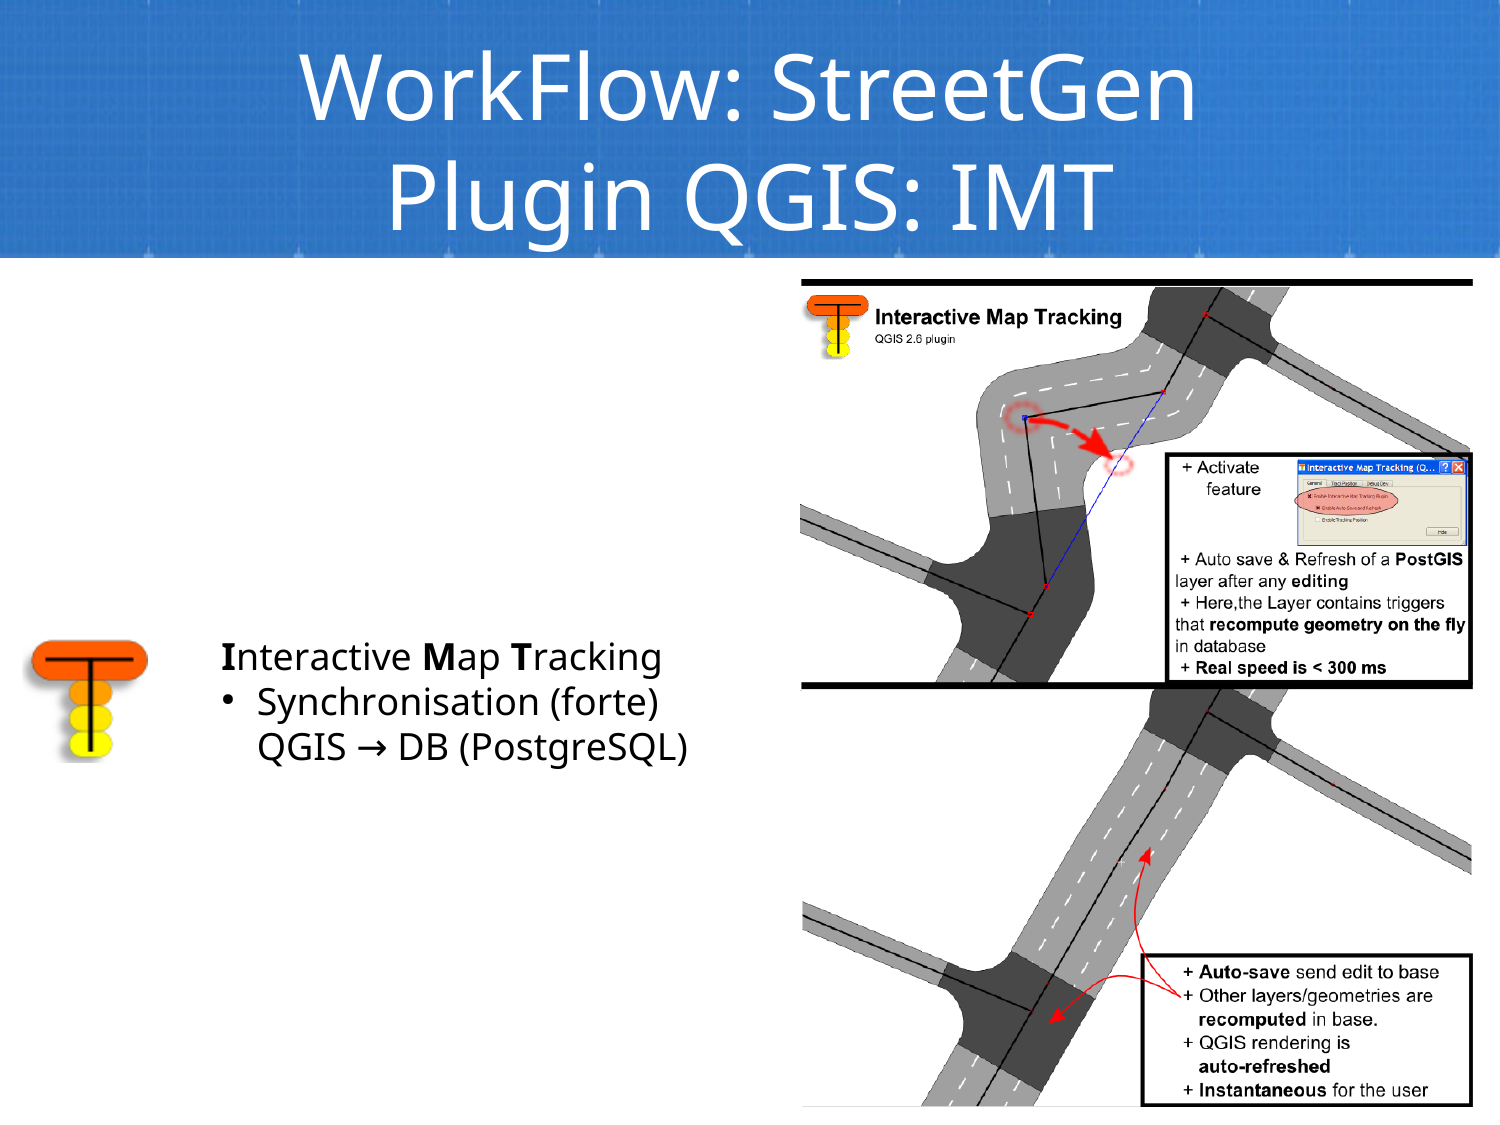

# WorkFlow: StreetGen Plugin QGIS: IMT
Interactive Map Tracking
Synchronisation (forte)
QGIS → DB (PostgreSQL)